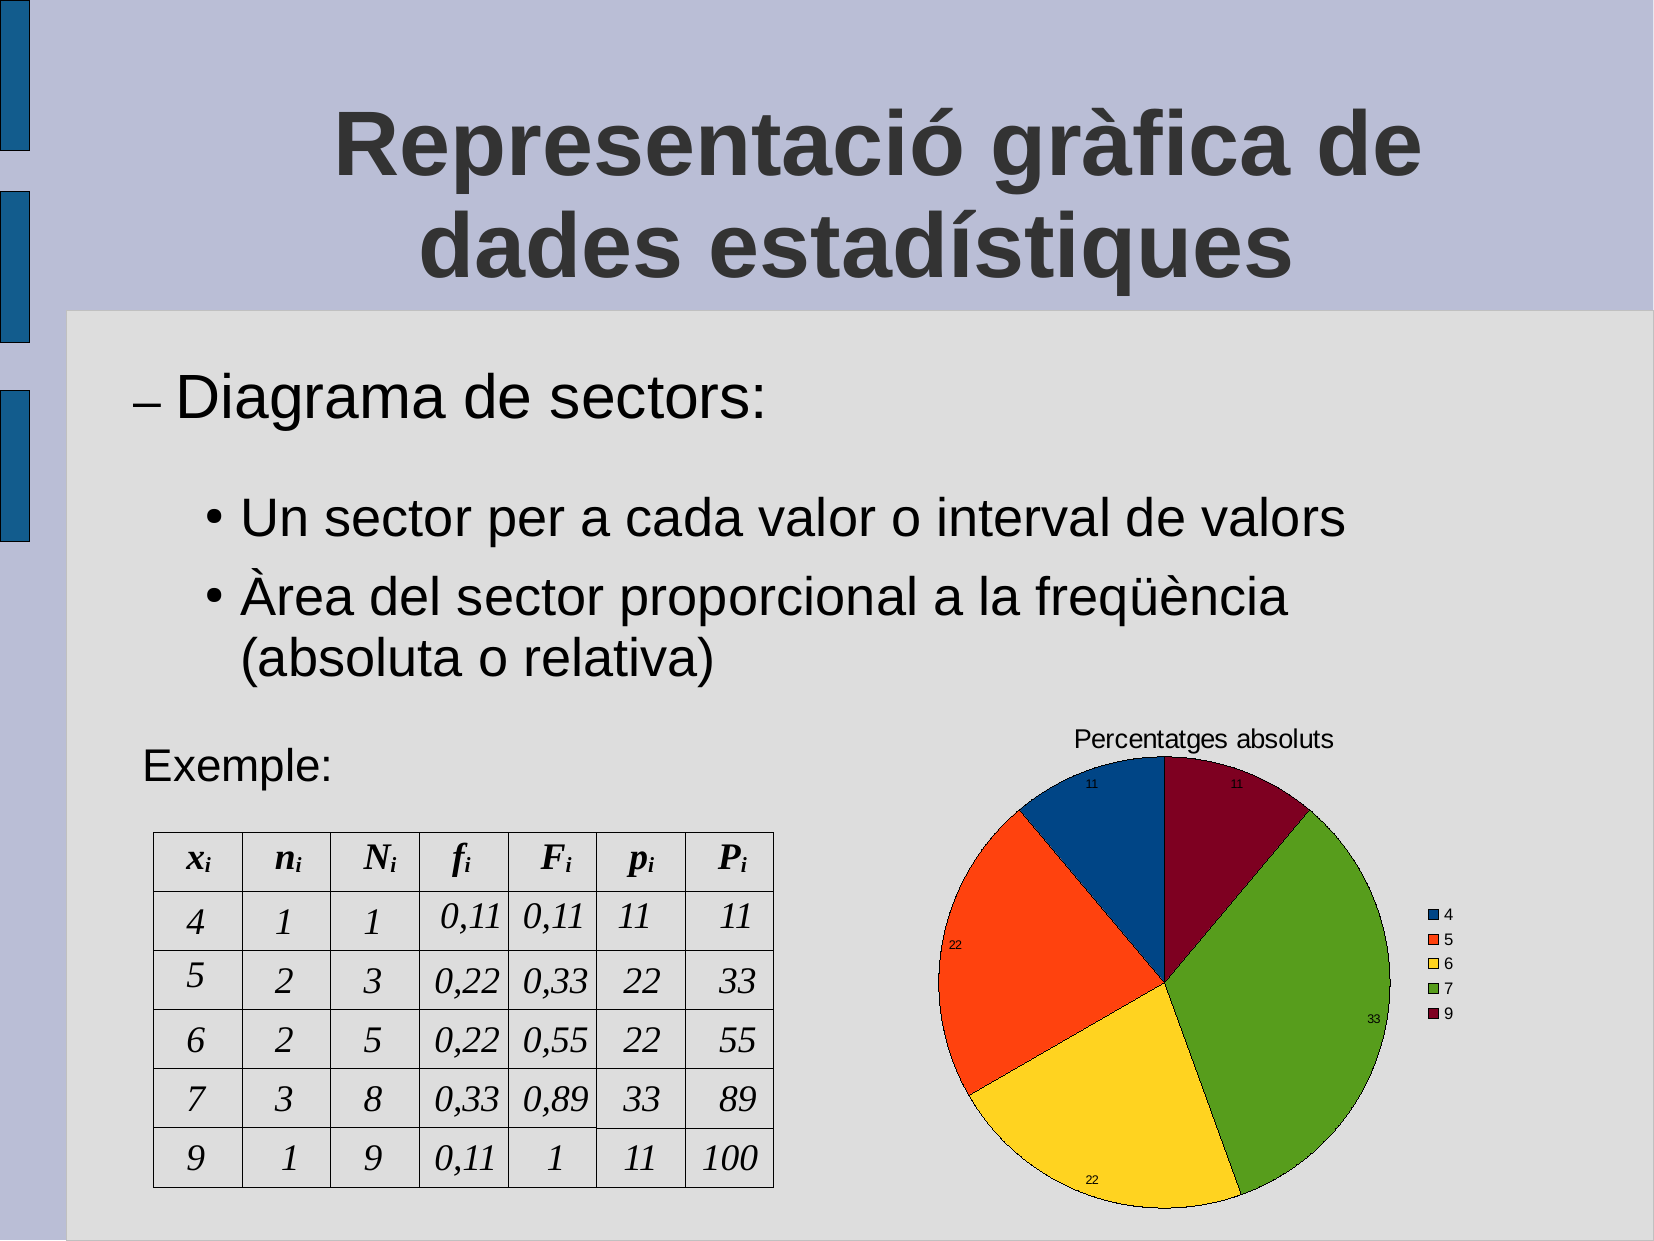

# Representació gràfica de dades estadístiques
– Diagrama de sectors:
Un sector per a cada valor o interval de valors
Àrea del sector proporcional a la freqüència (absoluta o relativa)
### Chart: Percentatges absoluts
| Category | Columna 1 |
|---|---|
| 4 | 11.0 |
| 5 | 22.0 |
| 6 | 22.0 |
| 7 | 33.0 |
| 9 | 11.0 |Exemple:
xi
ni
Ni
fi
Fi
pi
Pi
0,11
0,11
11
 11
1
1
4
5
2
3
0,22
22
0,33
 33
6
2
5
0,22
22
0,55
 55
7
3
8
0,33
33
0,89
 89
9
1
9
0,11
1
11
100